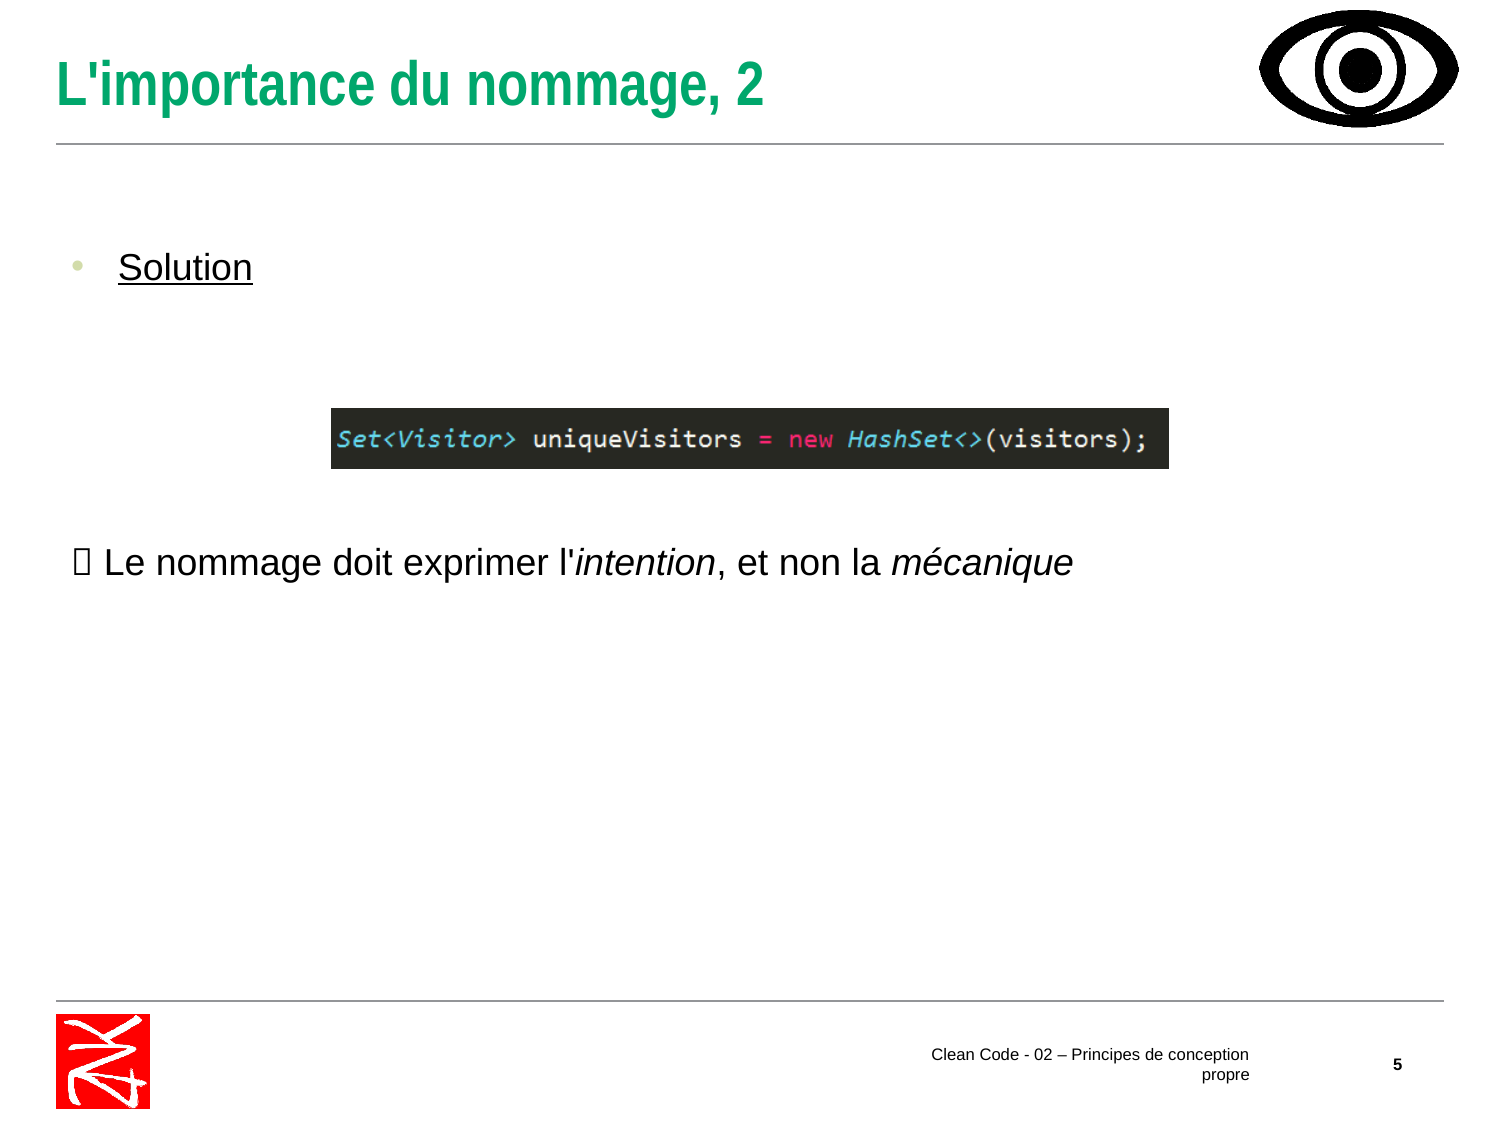

# L'importance du nommage, 2
Solution
 Le nommage doit exprimer l'intention, et non la mécanique
Clean Code - 02 – Principes de conception propre